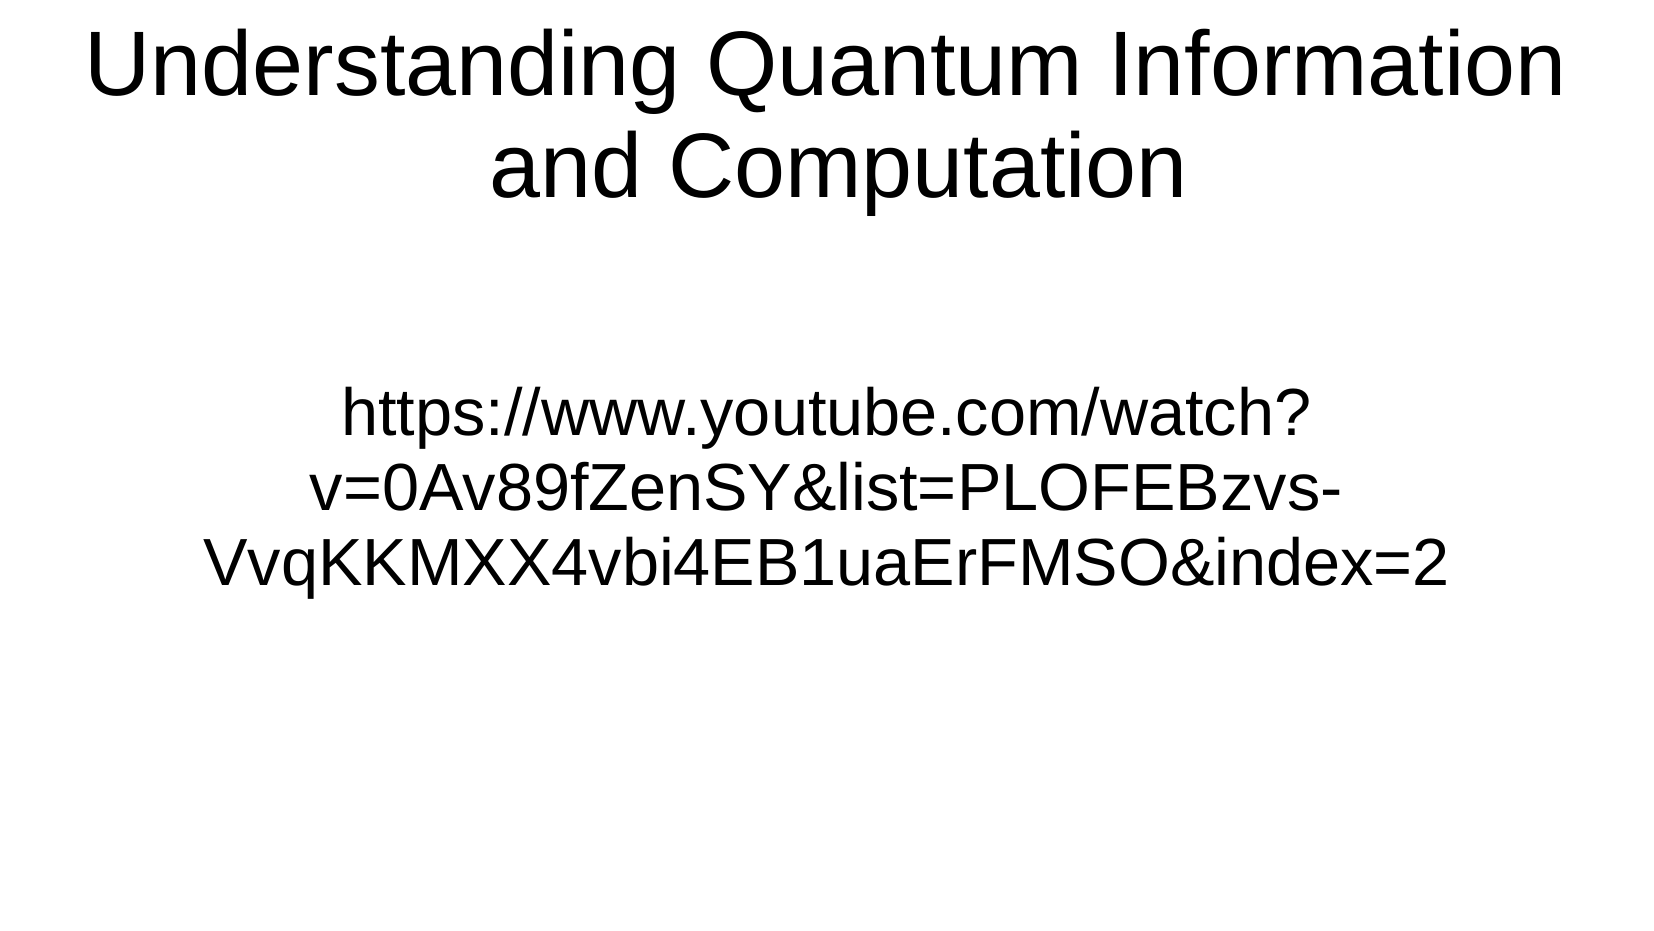

# Understanding Quantum Information and Computation
https://www.youtube.com/watch?v=0Av89fZenSY&list=PLOFEBzvs-VvqKKMXX4vbi4EB1uaErFMSO&index=2